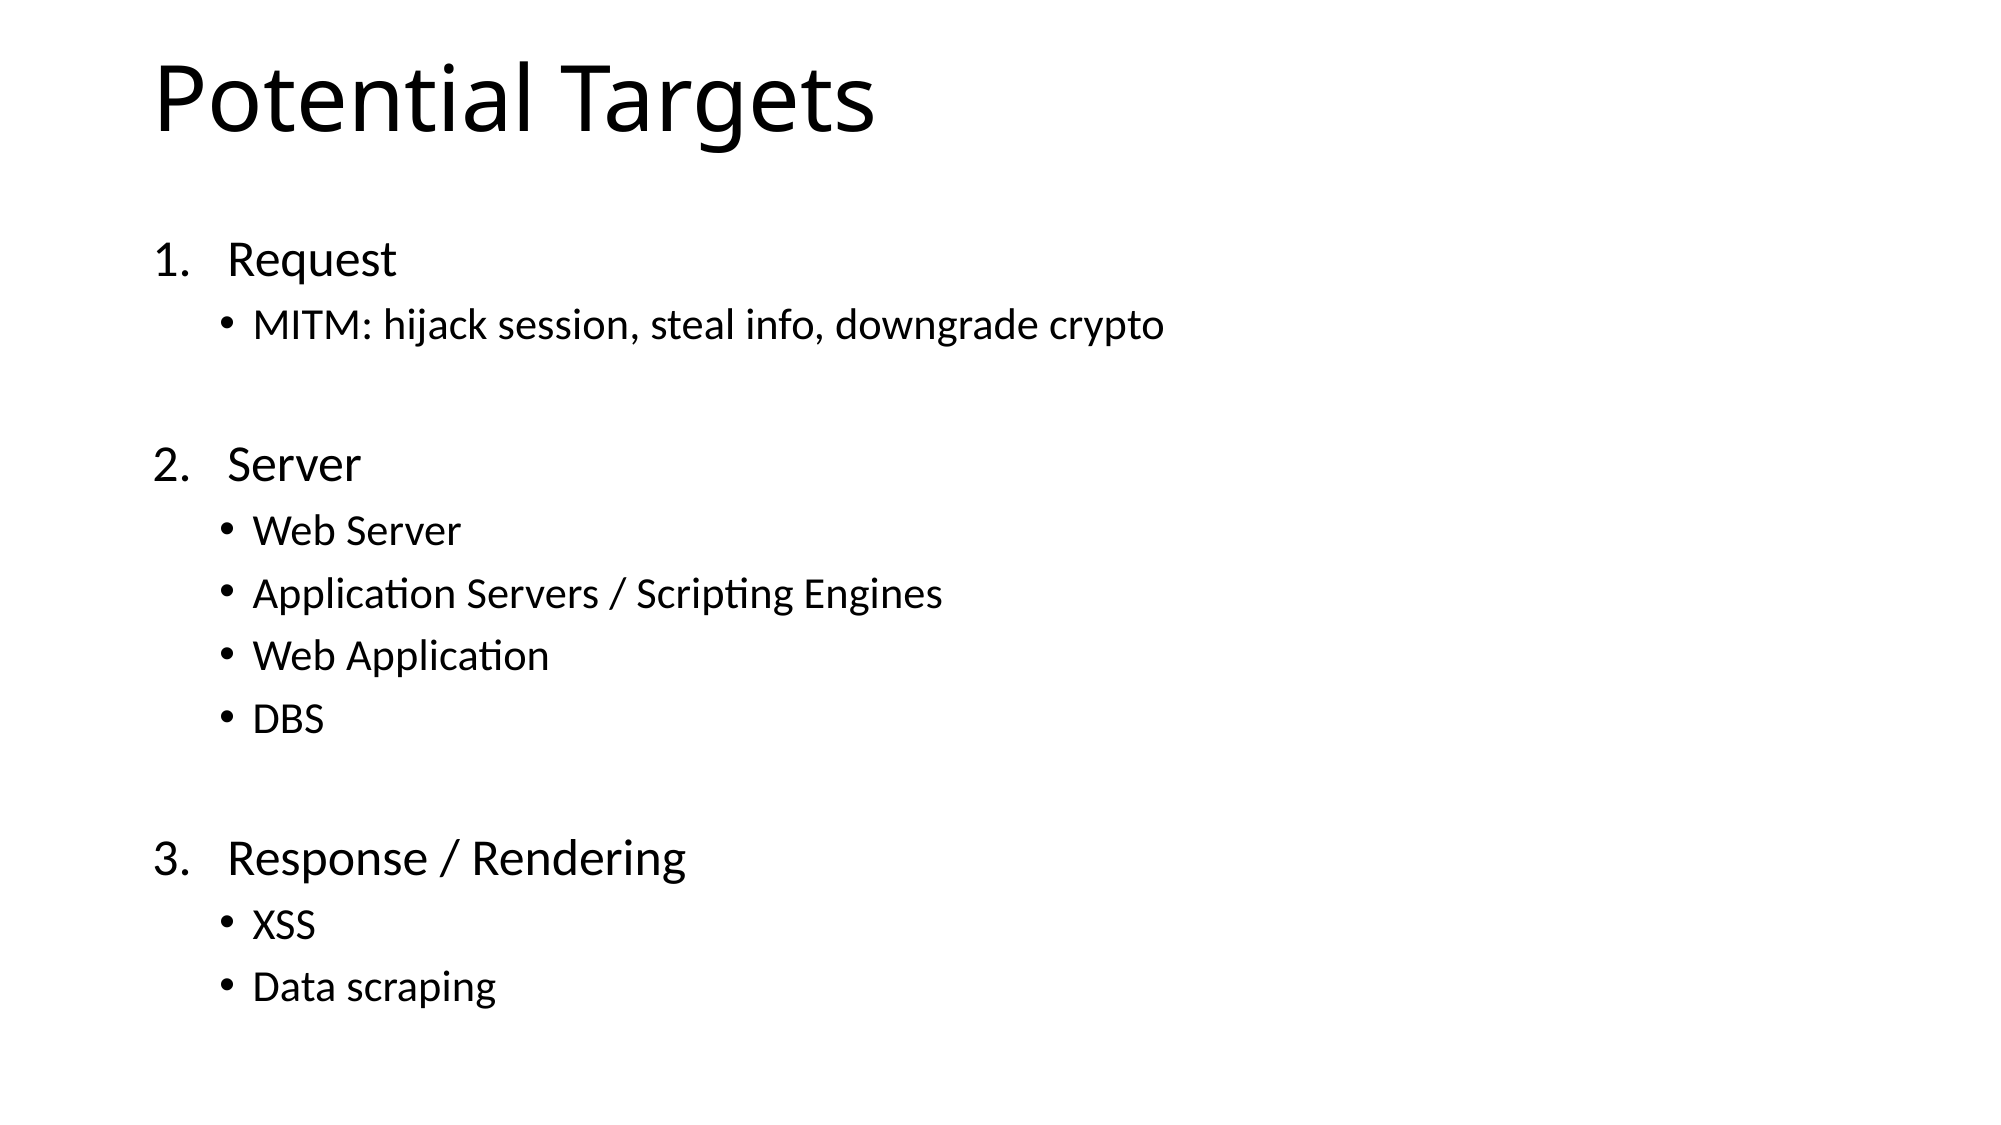

# Potential Targets
Request
MITM: hijack session, steal info, downgrade crypto
Server
Web Server
Application Servers / Scripting Engines
Web Application
DBS
Response / Rendering
XSS
Data scraping